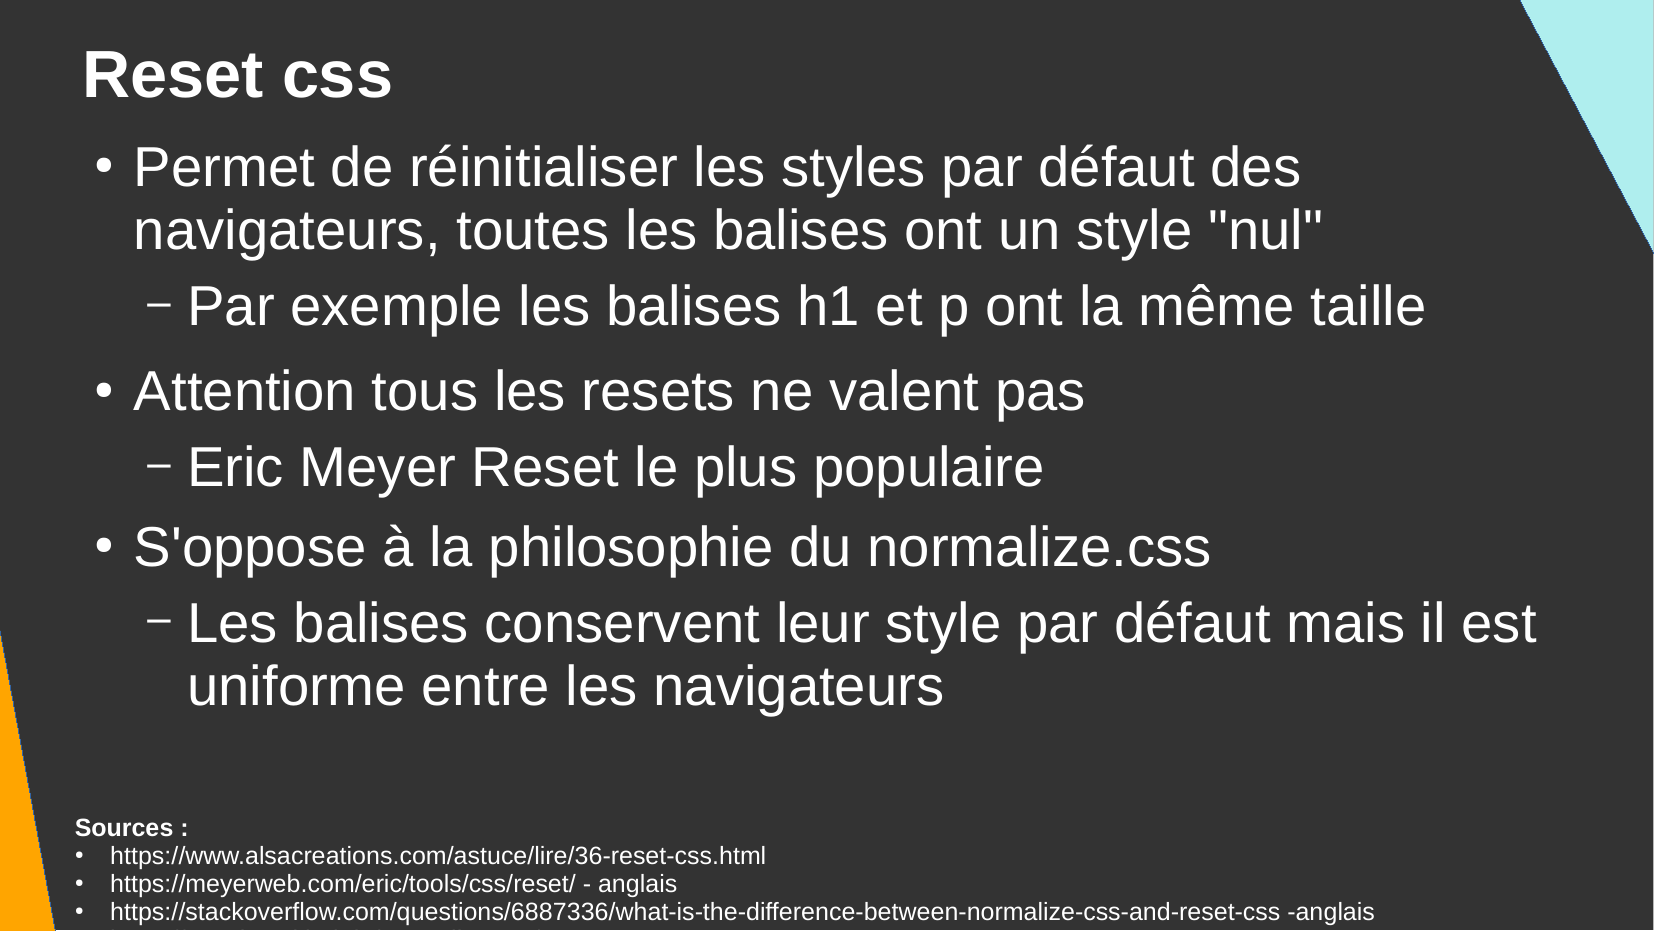

# Reset css
Permet de réinitialiser les styles par défaut des navigateurs, toutes les balises ont un style "nul"
Par exemple les balises h1 et p ont la même taille
Attention tous les resets ne valent pas
Eric Meyer Reset le plus populaire
S'oppose à la philosophie du normalize.css
Les balises conservent leur style par défaut mais il est uniforme entre les navigateurs
Sources :
https://www.alsacreations.com/astuce/lire/36-reset-css.html
https://meyerweb.com/eric/tools/css/reset/ - anglais
https://stackoverflow.com/questions/6887336/what-is-the-difference-between-normalize-css-and-reset-css -anglais
https://necolas.github.io/normalize.css/